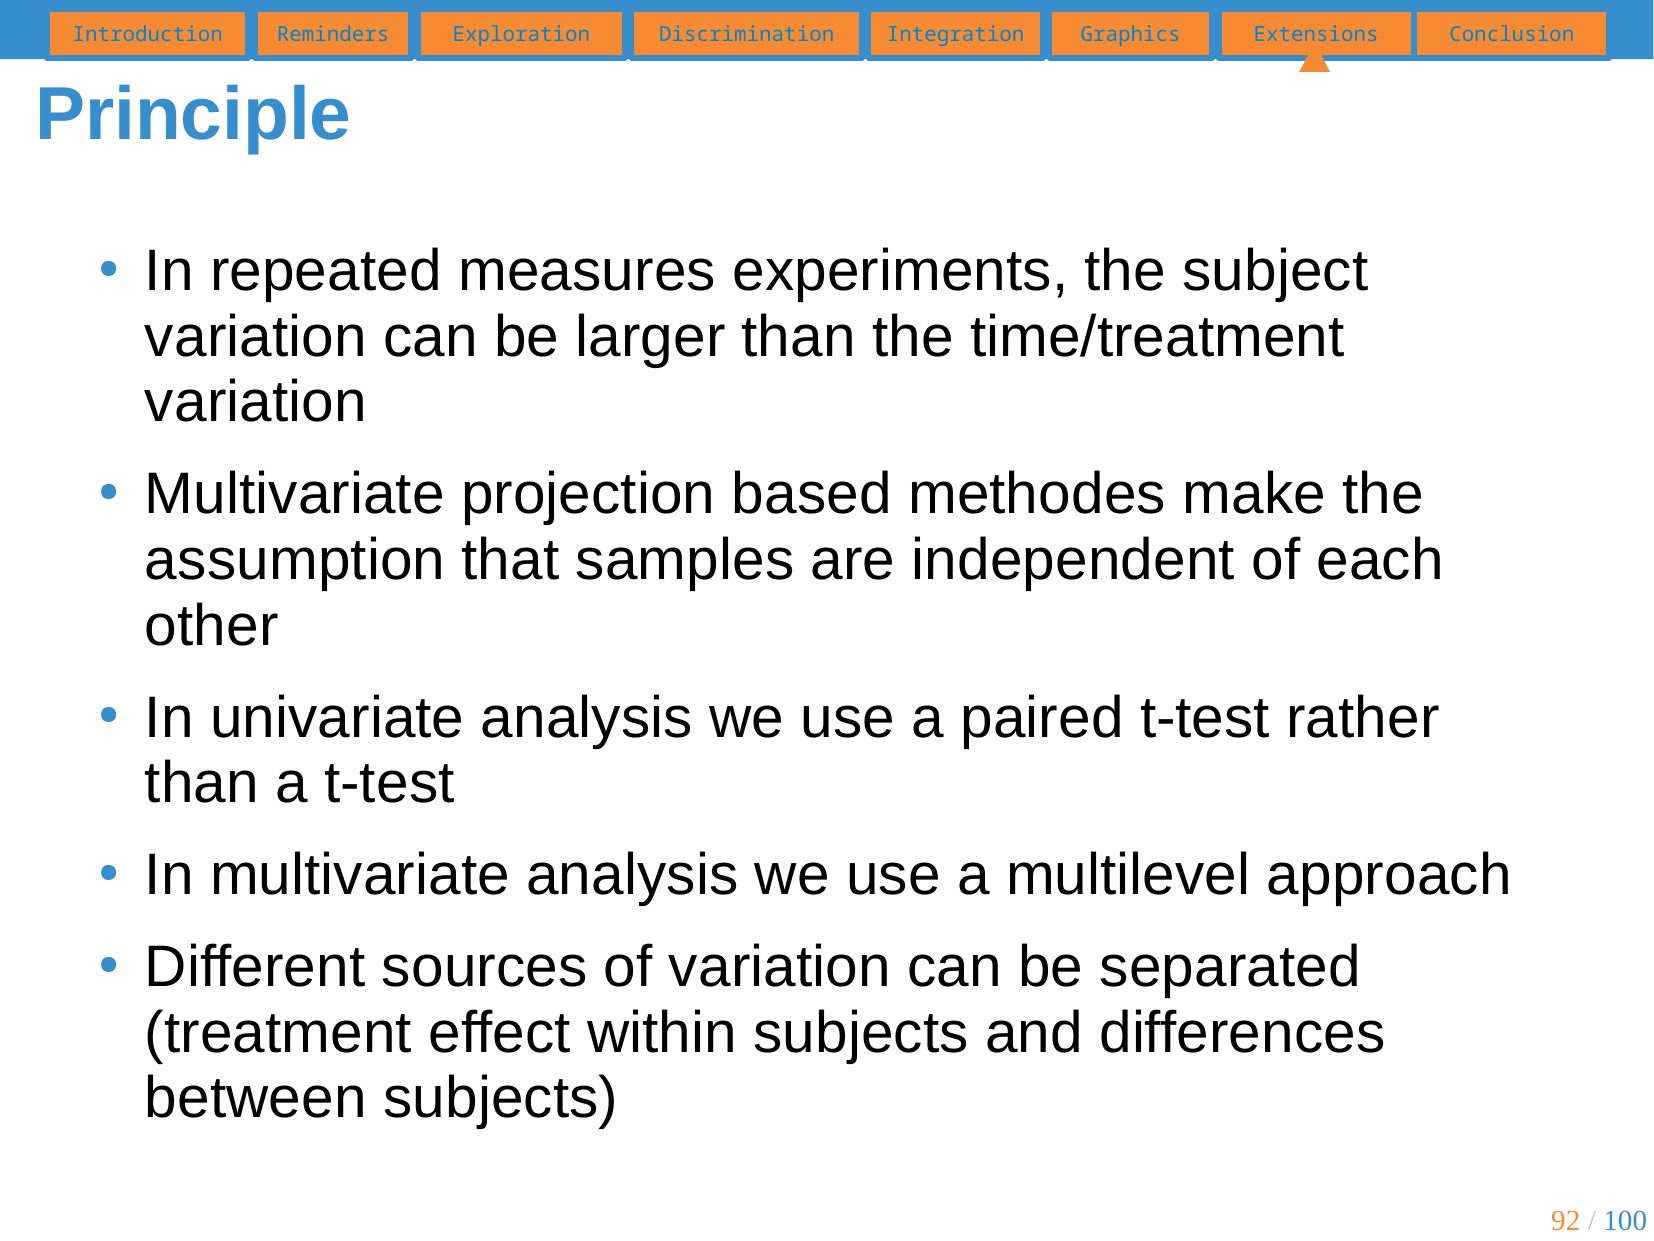

# Principle
In repeated measures experiments, the subject variation can be larger than the time/treatment variation
Multivariate projection based methodes make the assumption that samples are independent of each other
In univariate analysis we use a paired t-test rather than a t-test
In multivariate analysis we use a multilevel approach
Different sources of variation can be separated (treatment effect within subjects and differences between subjects)
92